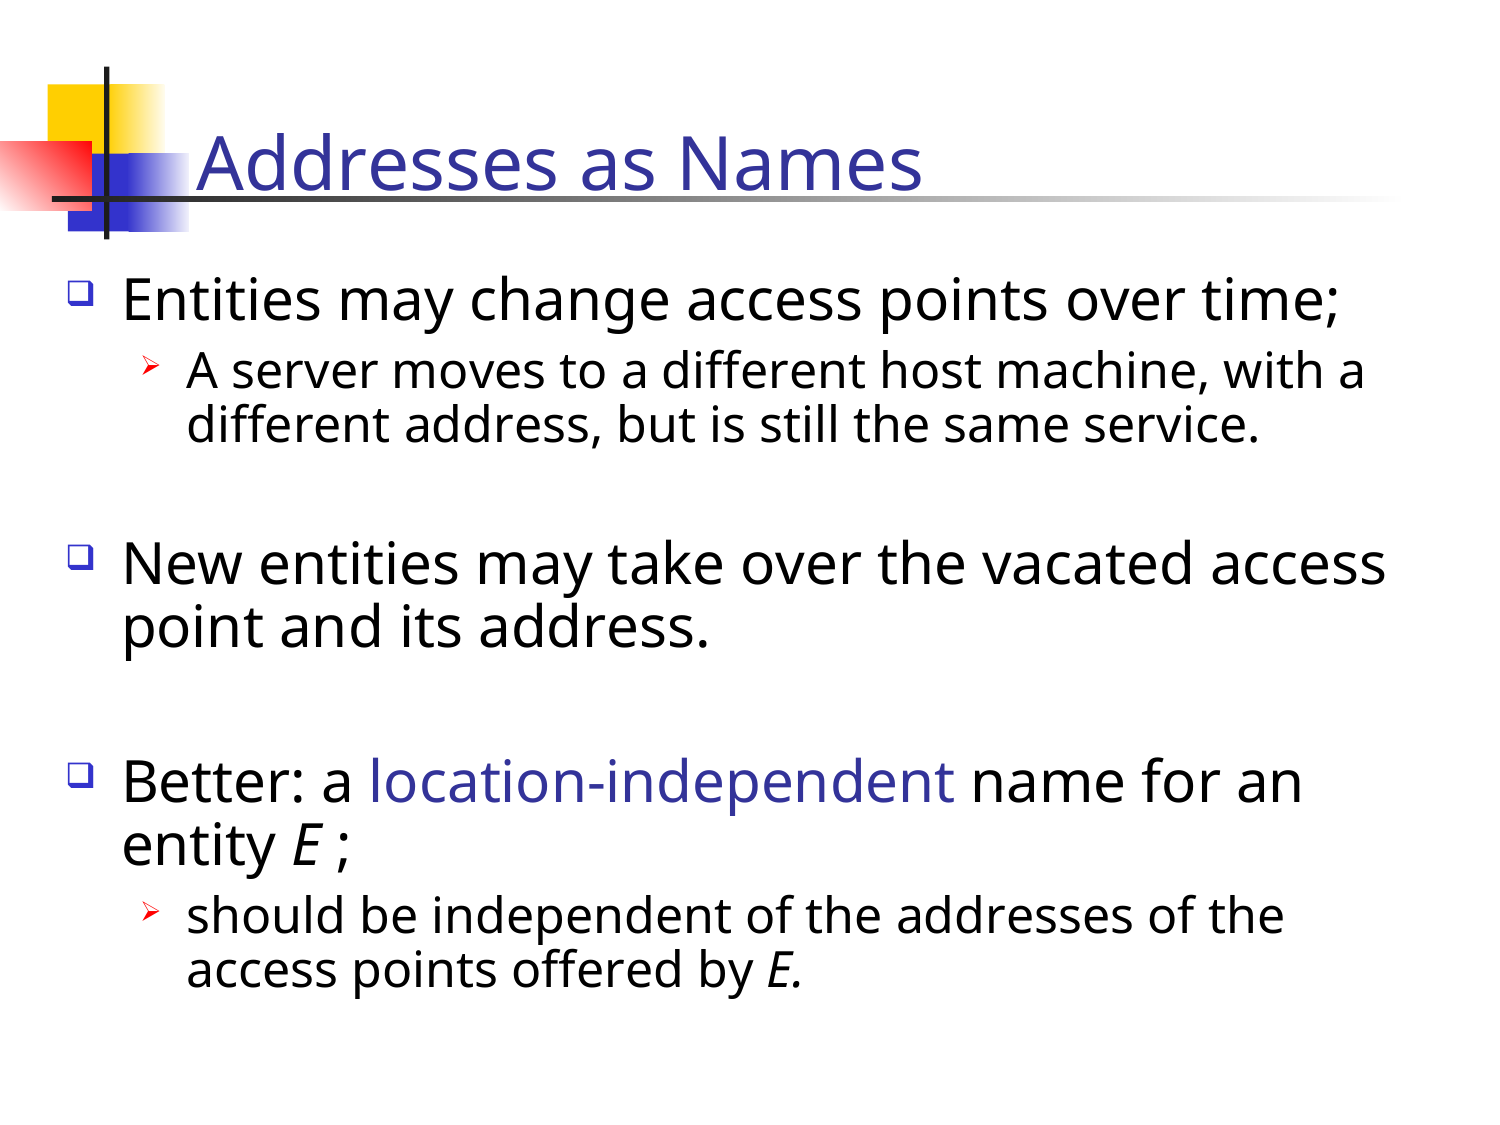

Addresses as Names
Entities may change access points over time;
A server moves to a different host machine, with a different address, but is still the same service.
New entities may take over the vacated access point and its address.
Better: a location-independent name for an entity E ;
should be independent of the addresses of the access points offered by E.